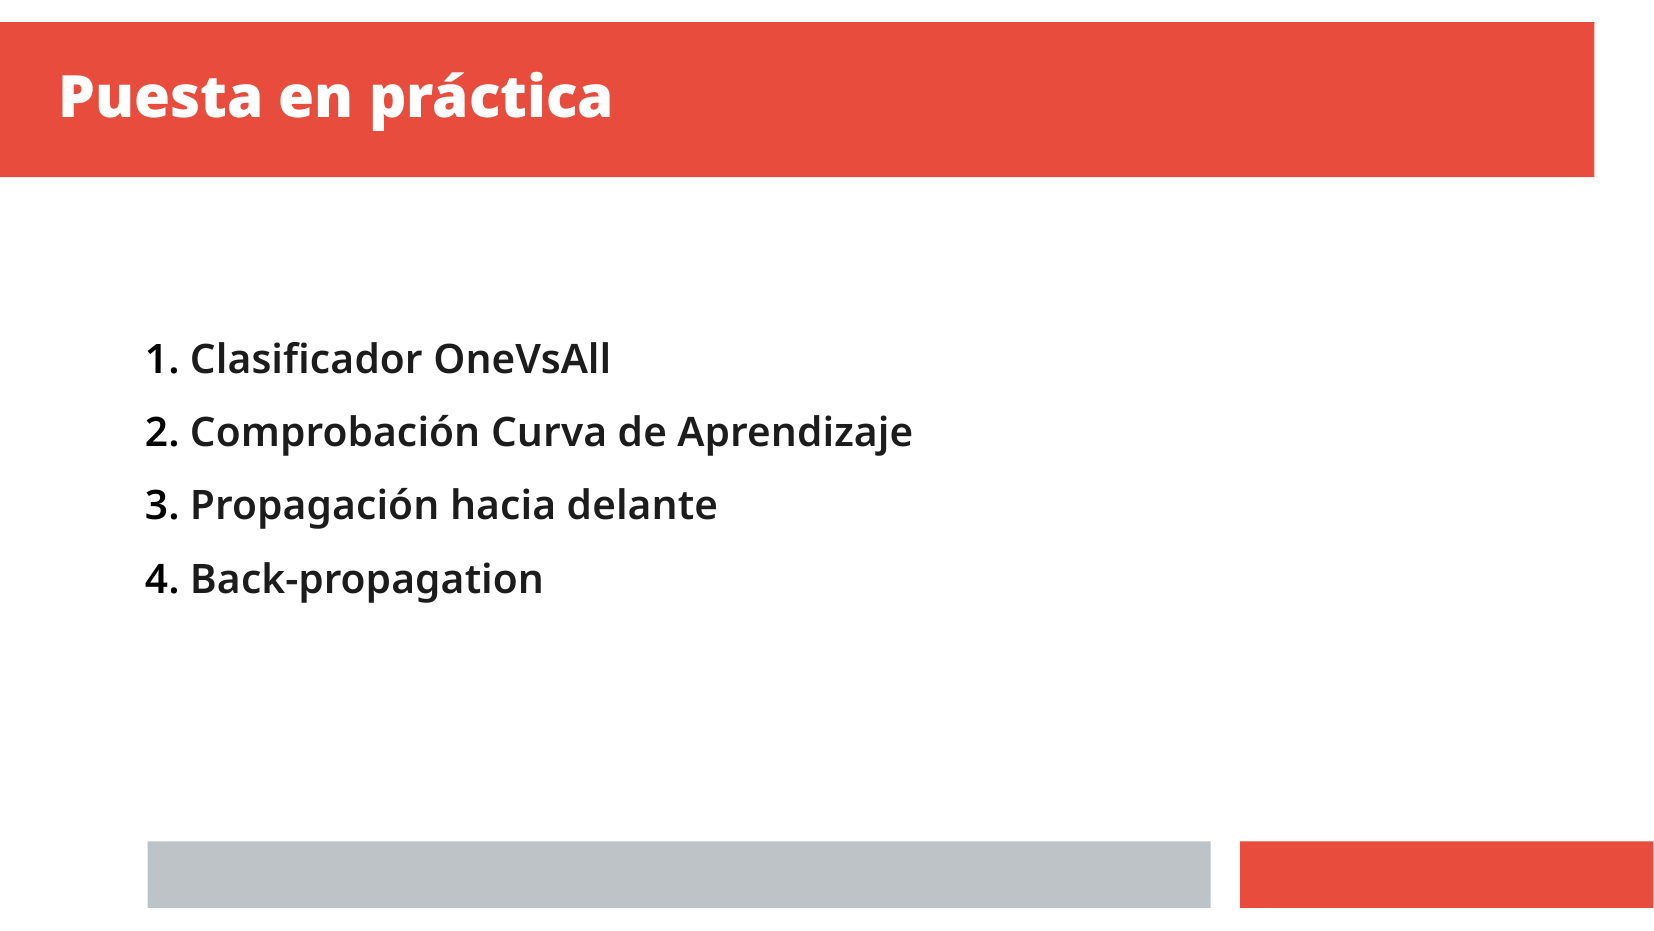

# Puesta en práctica
 Clasificador OneVsAll
 Comprobación Curva de Aprendizaje
 Propagación hacia delante
 Back-propagation